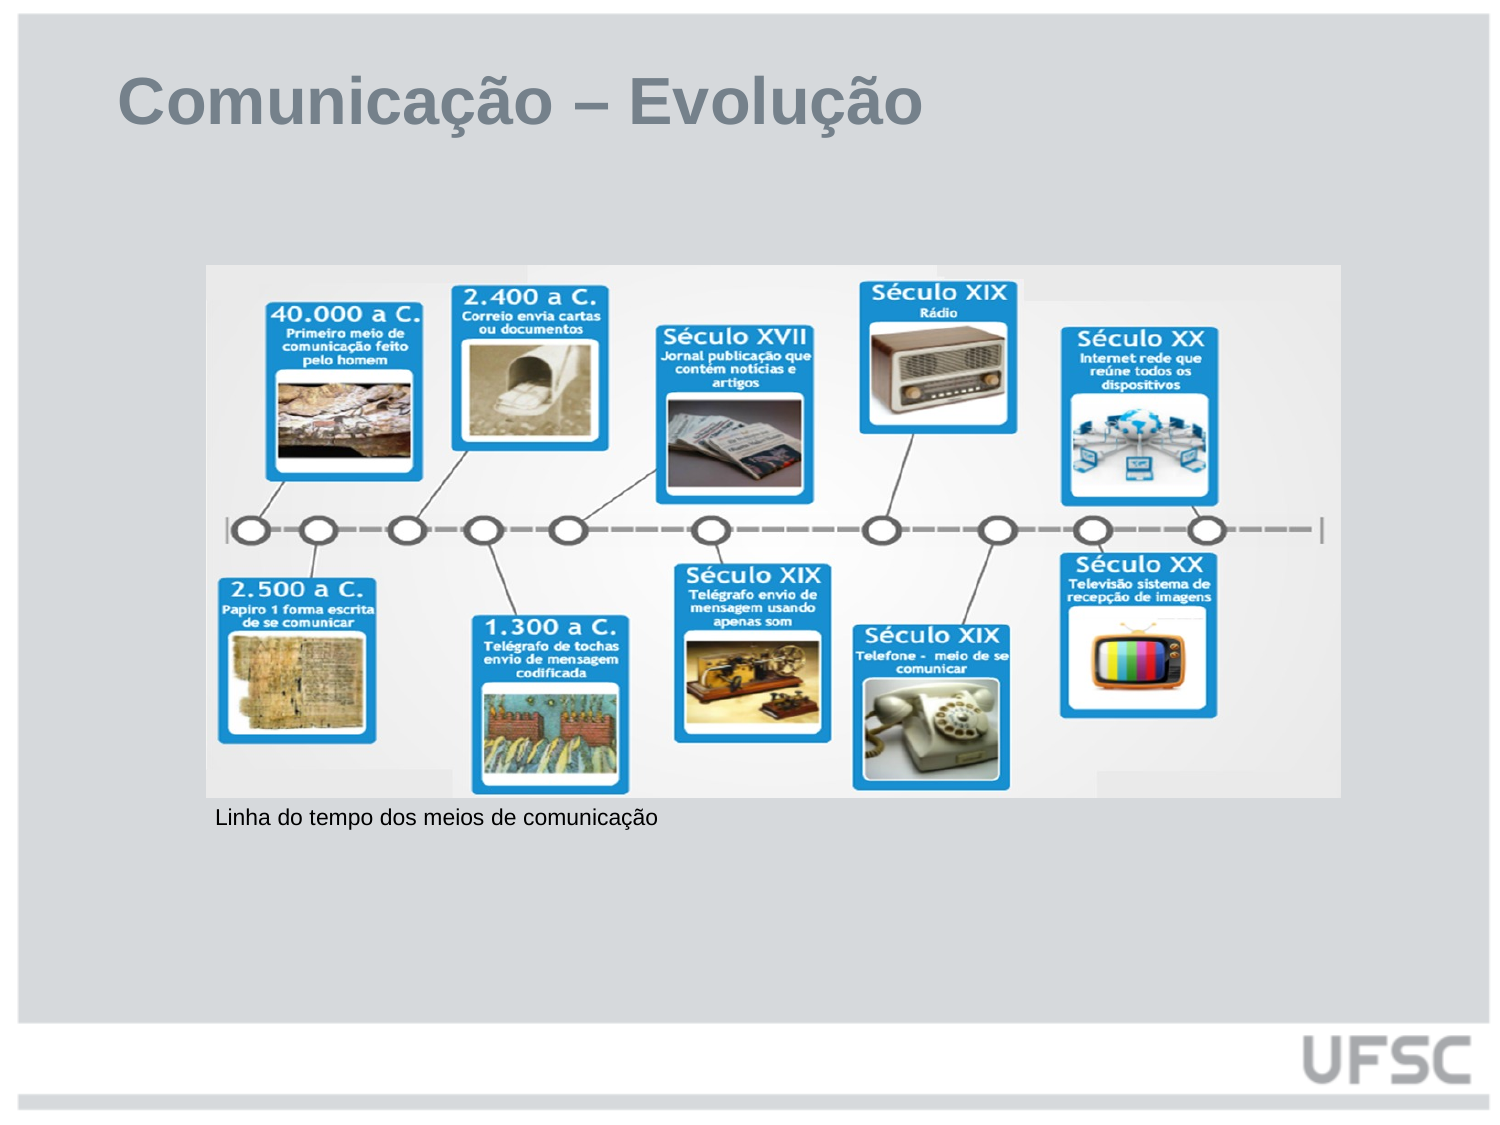

# Comunicação – Evolução
Linha do tempo dos meios de comunicação